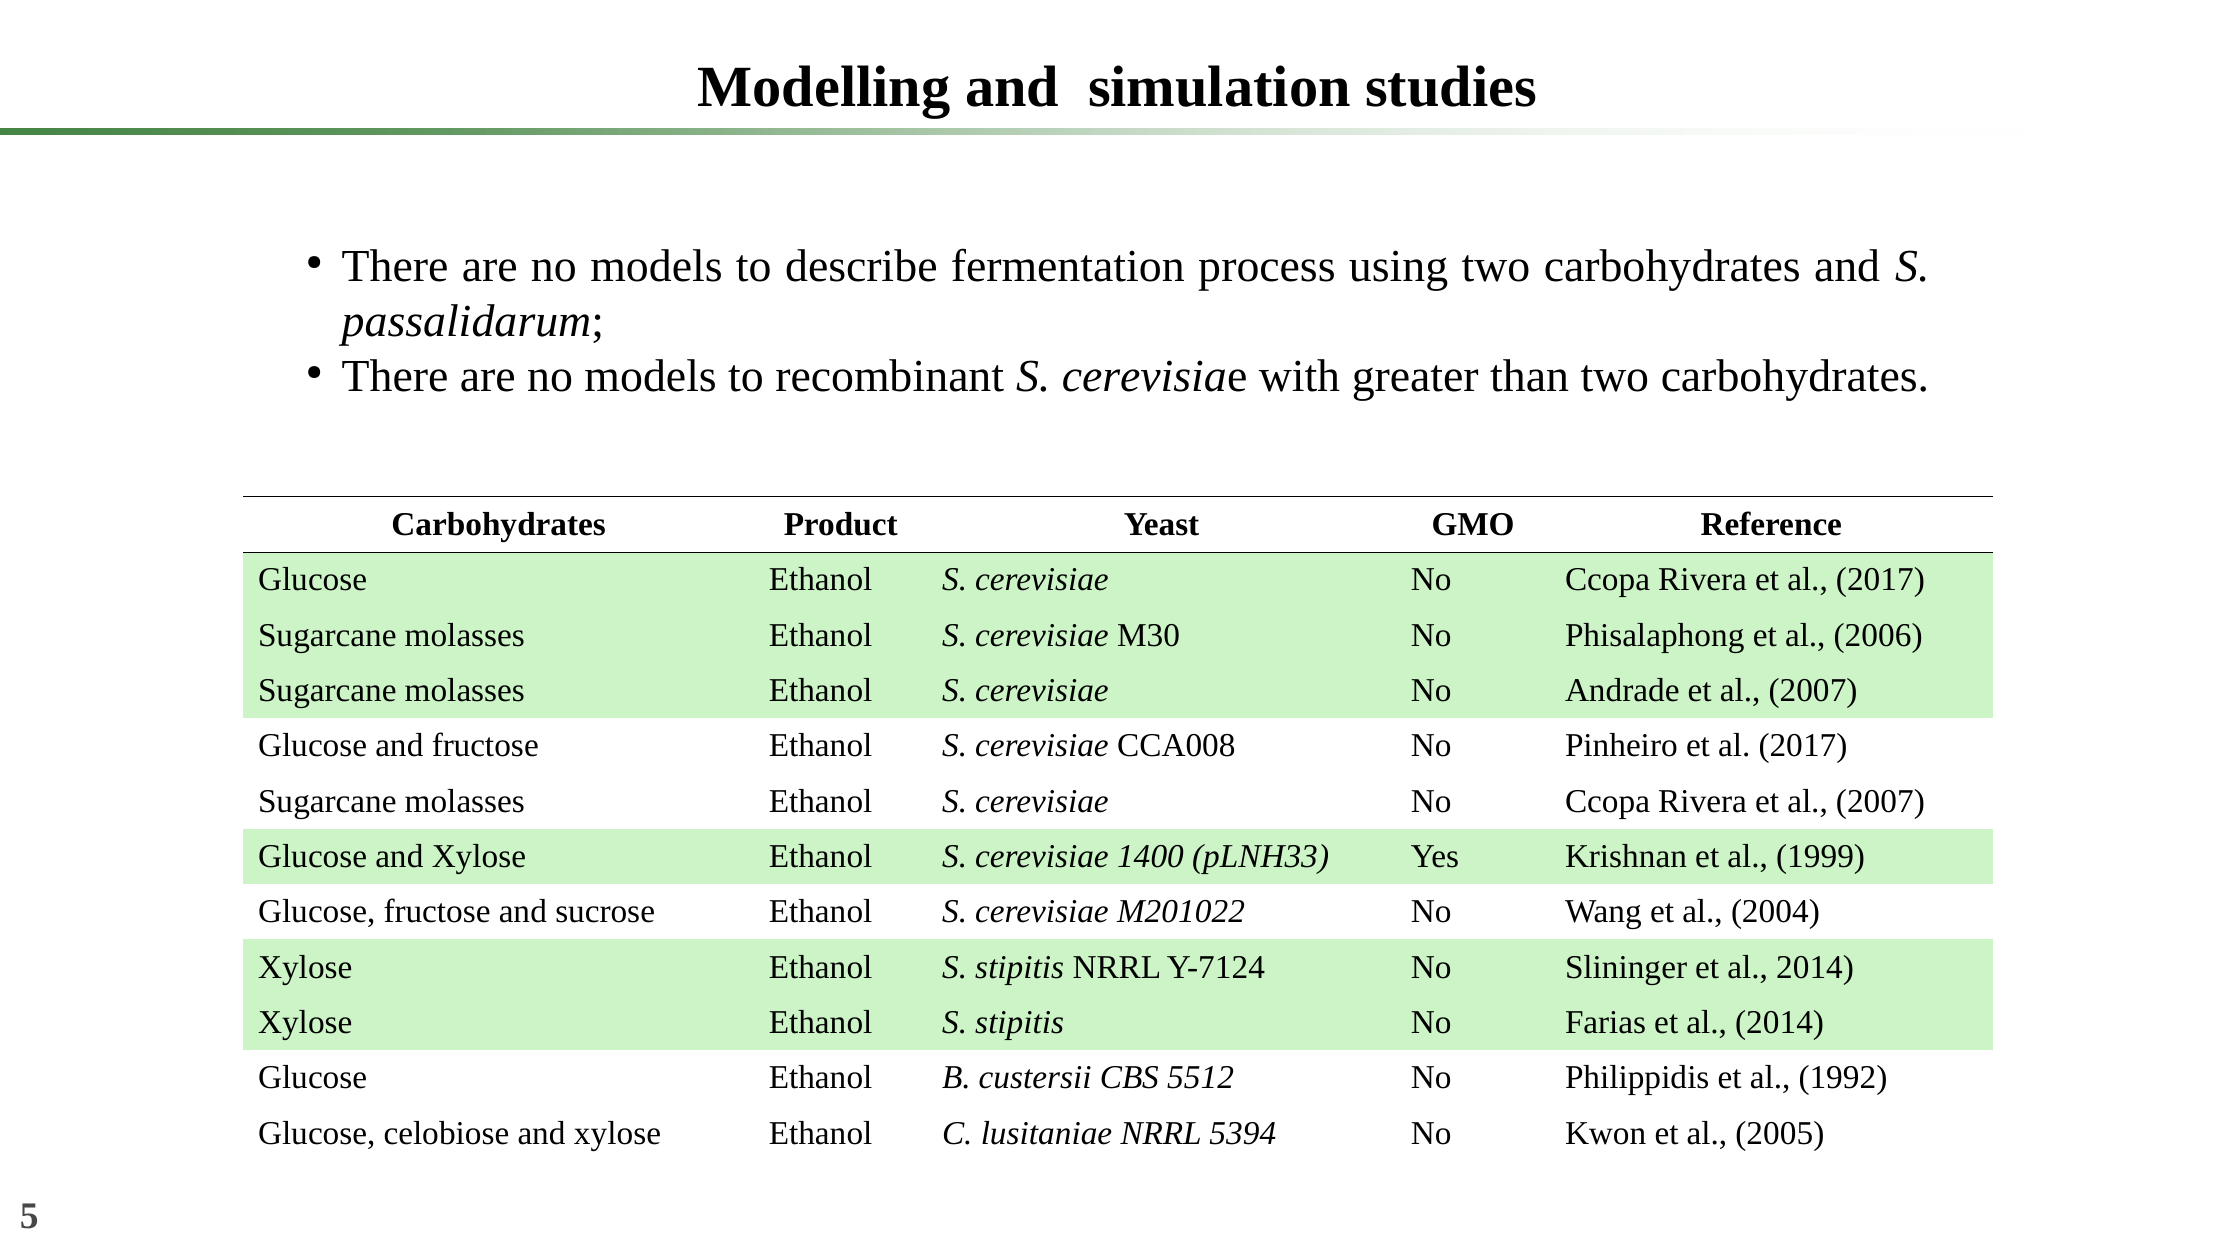

Modelling and simulation studies
There are no models to describe fermentation process using two carbohydrates and S. passalidarum;
There are no models to recombinant S. cerevisiae with greater than two carbohydrates.
| Carbohydrates | Product | Yeast | GMO | Reference |
| --- | --- | --- | --- | --- |
| Glucose | Ethanol | S. cerevisiae | No | Ccopa Rivera et al., (2017)⁠ |
| Sugarcane molasses | Ethanol | S. cerevisiae M30 | No | Phisalaphong et al., (2006) |
| Sugarcane molasses | Ethanol | S. cerevisiae | No | Andrade et al., (2007) |
| Glucose and fructose | Ethanol | S. cerevisiae CCA008 | No | Pinheiro et al. (2017) |
| Sugarcane molasses | Ethanol | S. cerevisiae | No | Ccopa Rivera et al., (2007) |
| Glucose and Xylose | Ethanol | S. cerevisiae 1400 (pLNH33) | Yes | Krishnan et al., (1999) |
| Glucose, fructose and sucrose | Ethanol | S. cerevisiae M201022 | No | Wang et al., (2004) |
| Xylose | Ethanol | S. stipitis NRRL Y-7124 | No | Slininger et al., 2014) |
| Xylose | Ethanol | S. stipitis | No | Farias et al., (2014) |
| Glucose | Ethanol | B. custersii CBS 5512 | No | Philippidis et al., (1992) |
| Glucose, celobiose and xylose | Ethanol | C. lusitaniae NRRL 5394 | No | Kwon et al., (2005) |